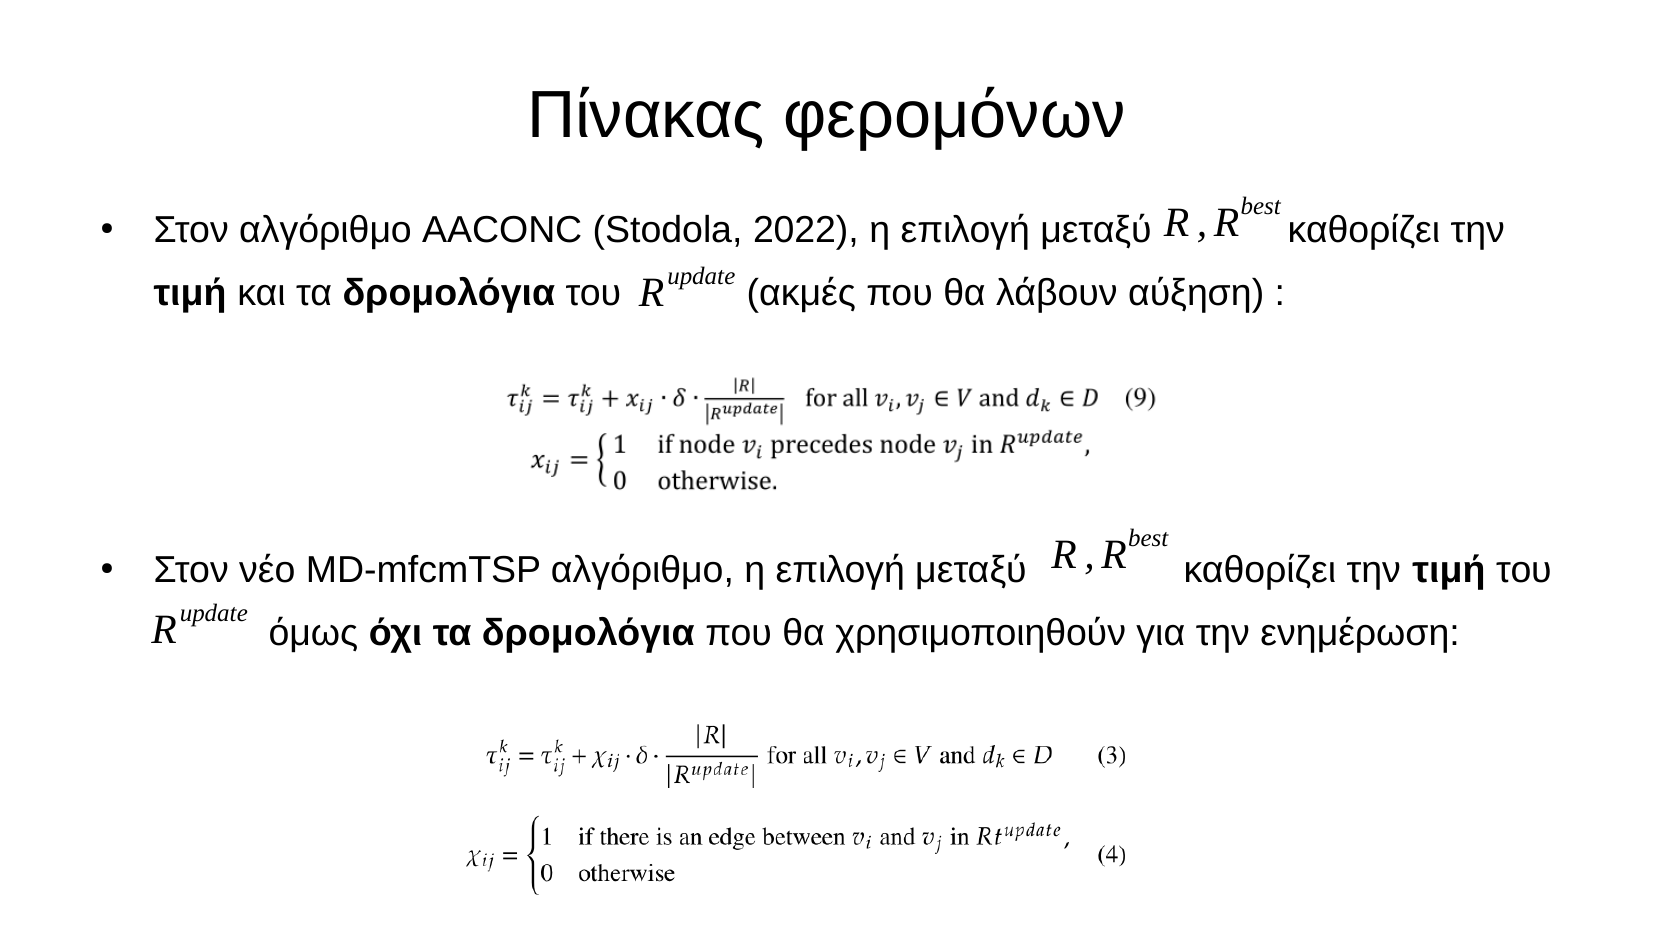

# Πίνακας φερομόνων
Στον αλγόριθμο AACONC (Stodola, 2022), η επιλογή μεταξύ καθορίζει την τιμή και τα δρομολόγια του (ακμές που θα λάβουν αύξηση) :
Στον νέο MD-mfcmTSP αλγόριθμο, η επιλογή μεταξύ καθορίζει την τιμή του όμως όχι τα δρομολόγια που θα χρησιμοποιηθούν για την ενημέρωση: